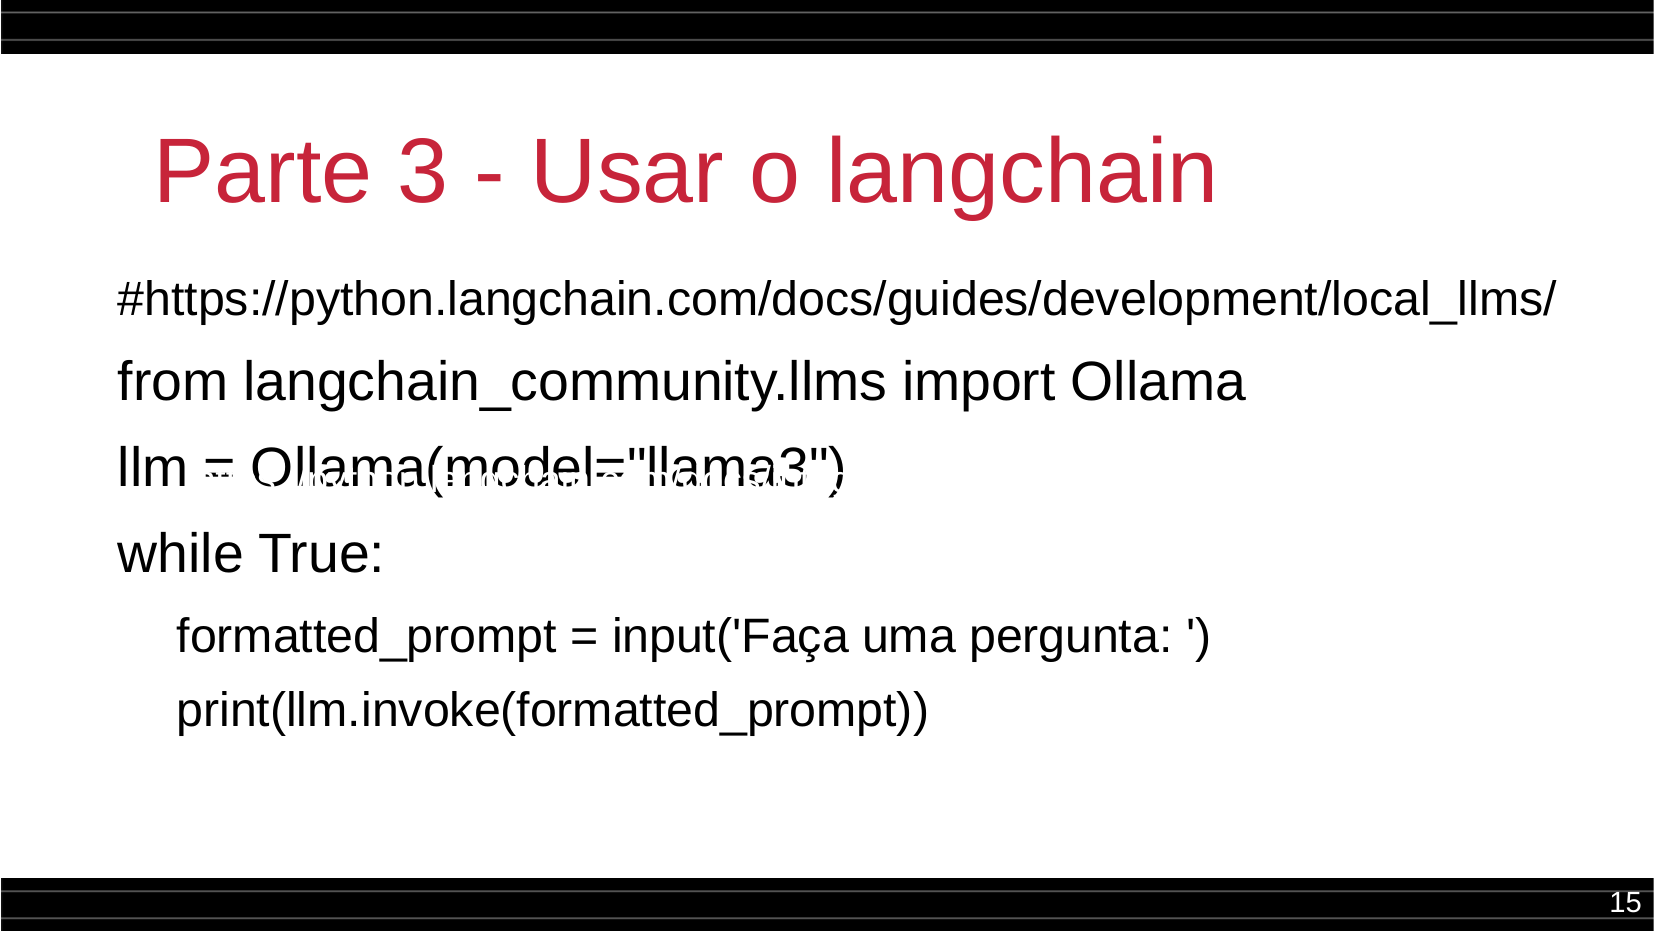

# Parte 3 - Usar o langchain
#https://python.langchain.com/docs/guides/development/local_llms/
from langchain_community.llms import Ollama
llm = Ollama(model="llama3")
while True:
formatted_prompt = input('Faça uma pergunta: ')
print(llm.invoke(formatted_prompt))
https://python.langchain.com/docs/integrations/document_loaders/web_base/